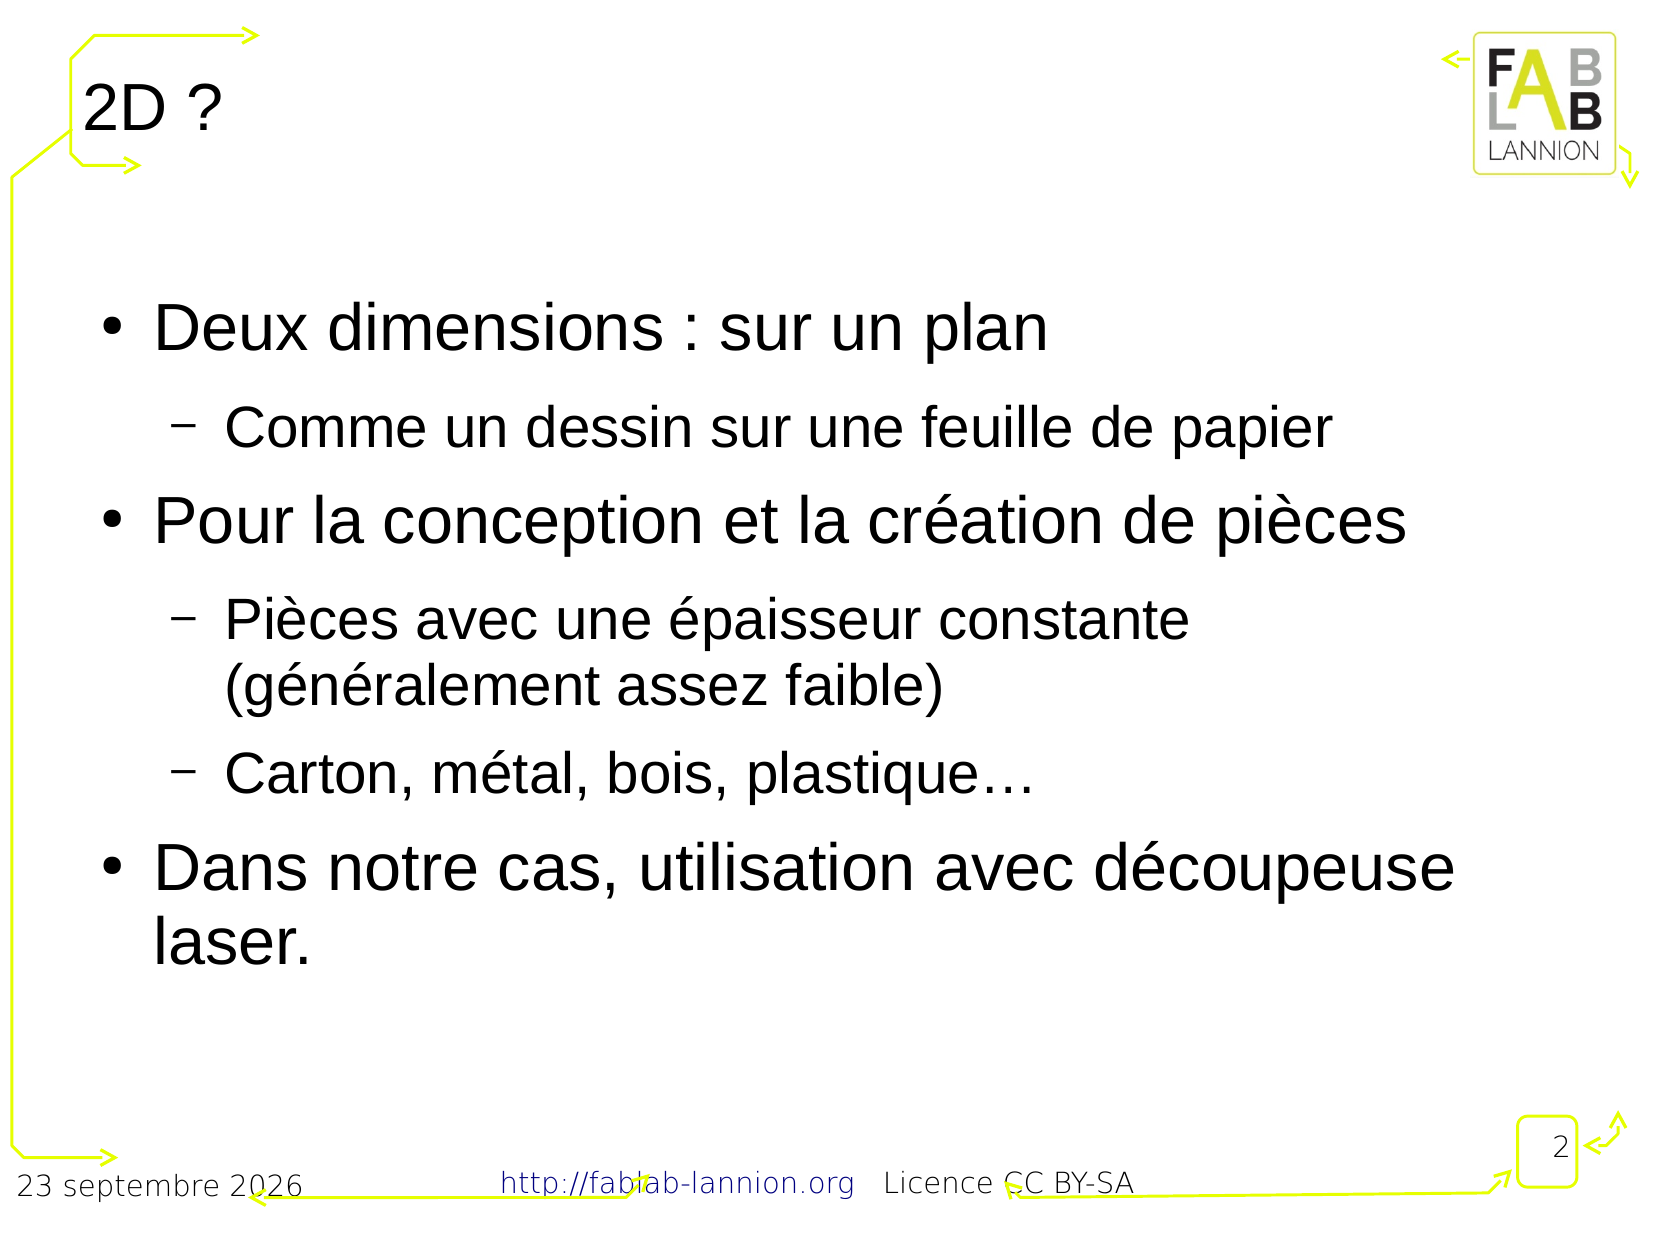

# 2D ?
Deux dimensions : sur un plan
Comme un dessin sur une feuille de papier
Pour la conception et la création de pièces
Pièces avec une épaisseur constante (généralement assez faible)
Carton, métal, bois, plastique…
Dans notre cas, utilisation avec découpeuse laser.
2